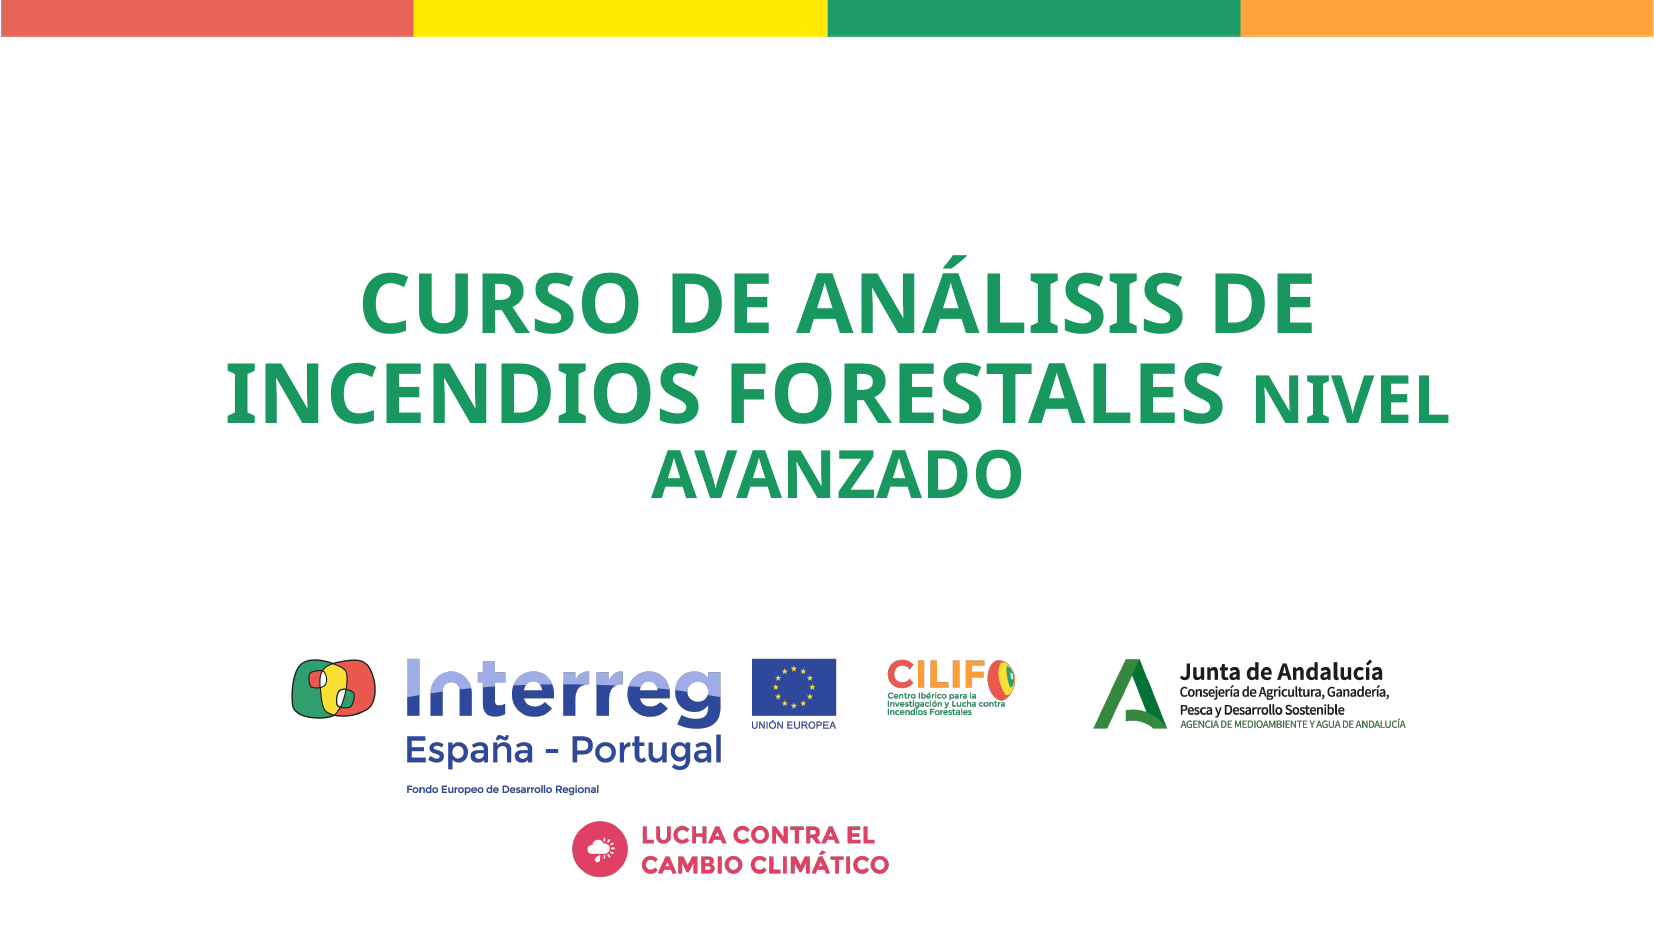

CURSO DE ANÁLISIS de incendios forestales nivel AVANZADO